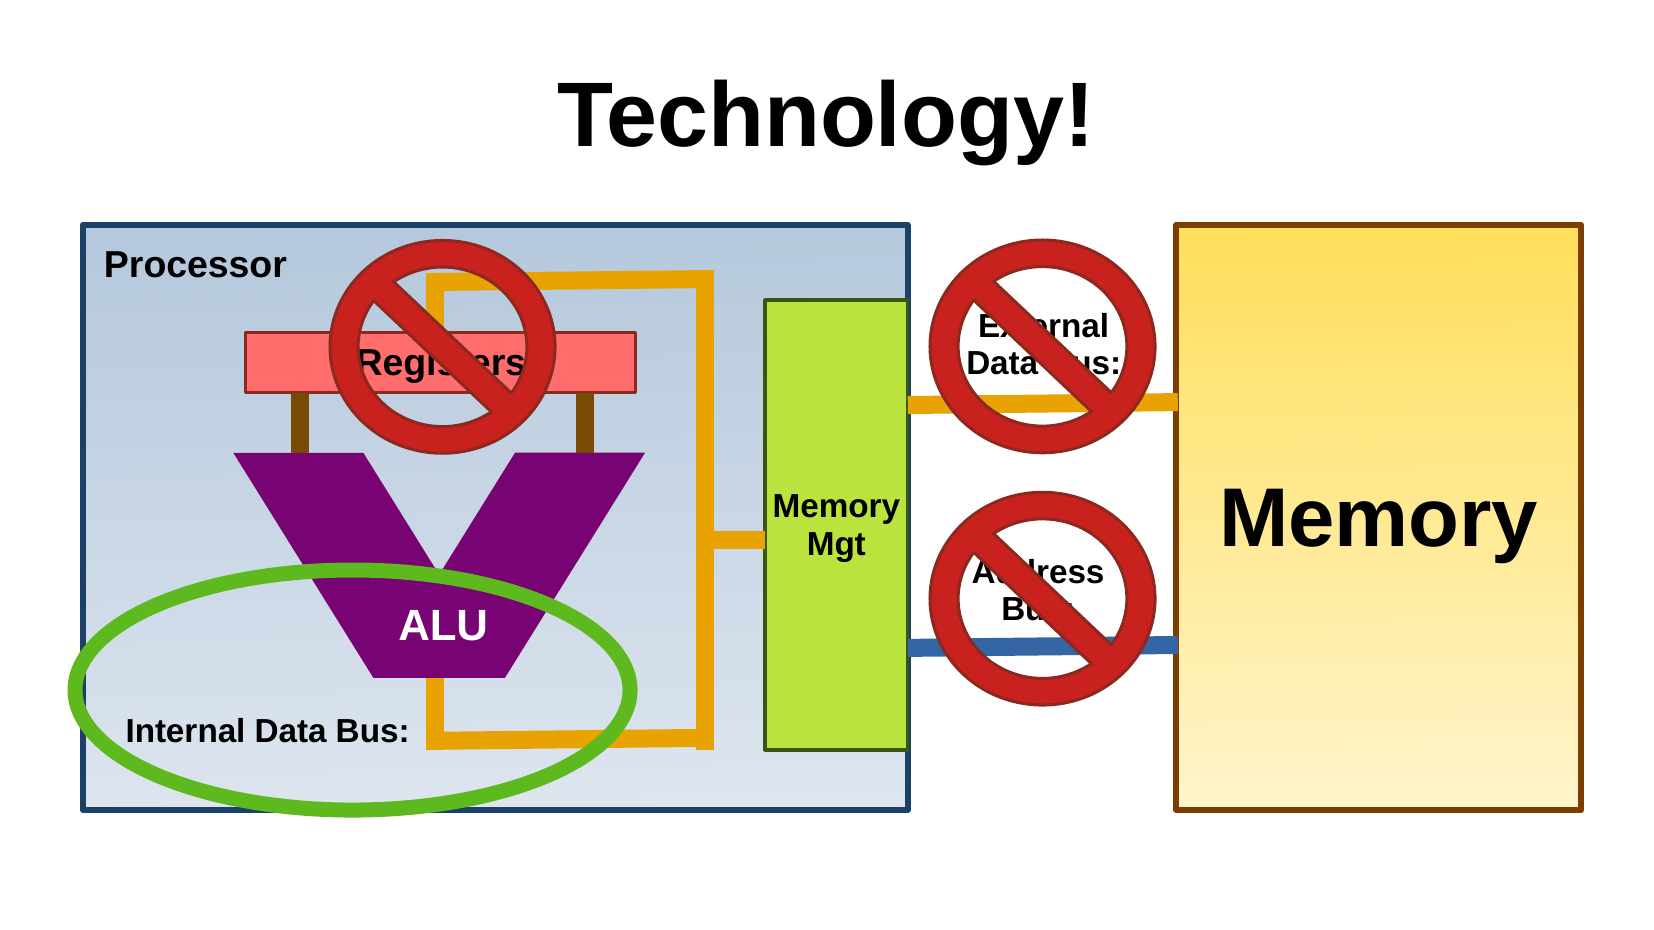

# Technology!
 Processor
Memory
Memory
Mgt
External
Data Bus:
Registers
Address Bus:
ALU
Internal Data Bus: